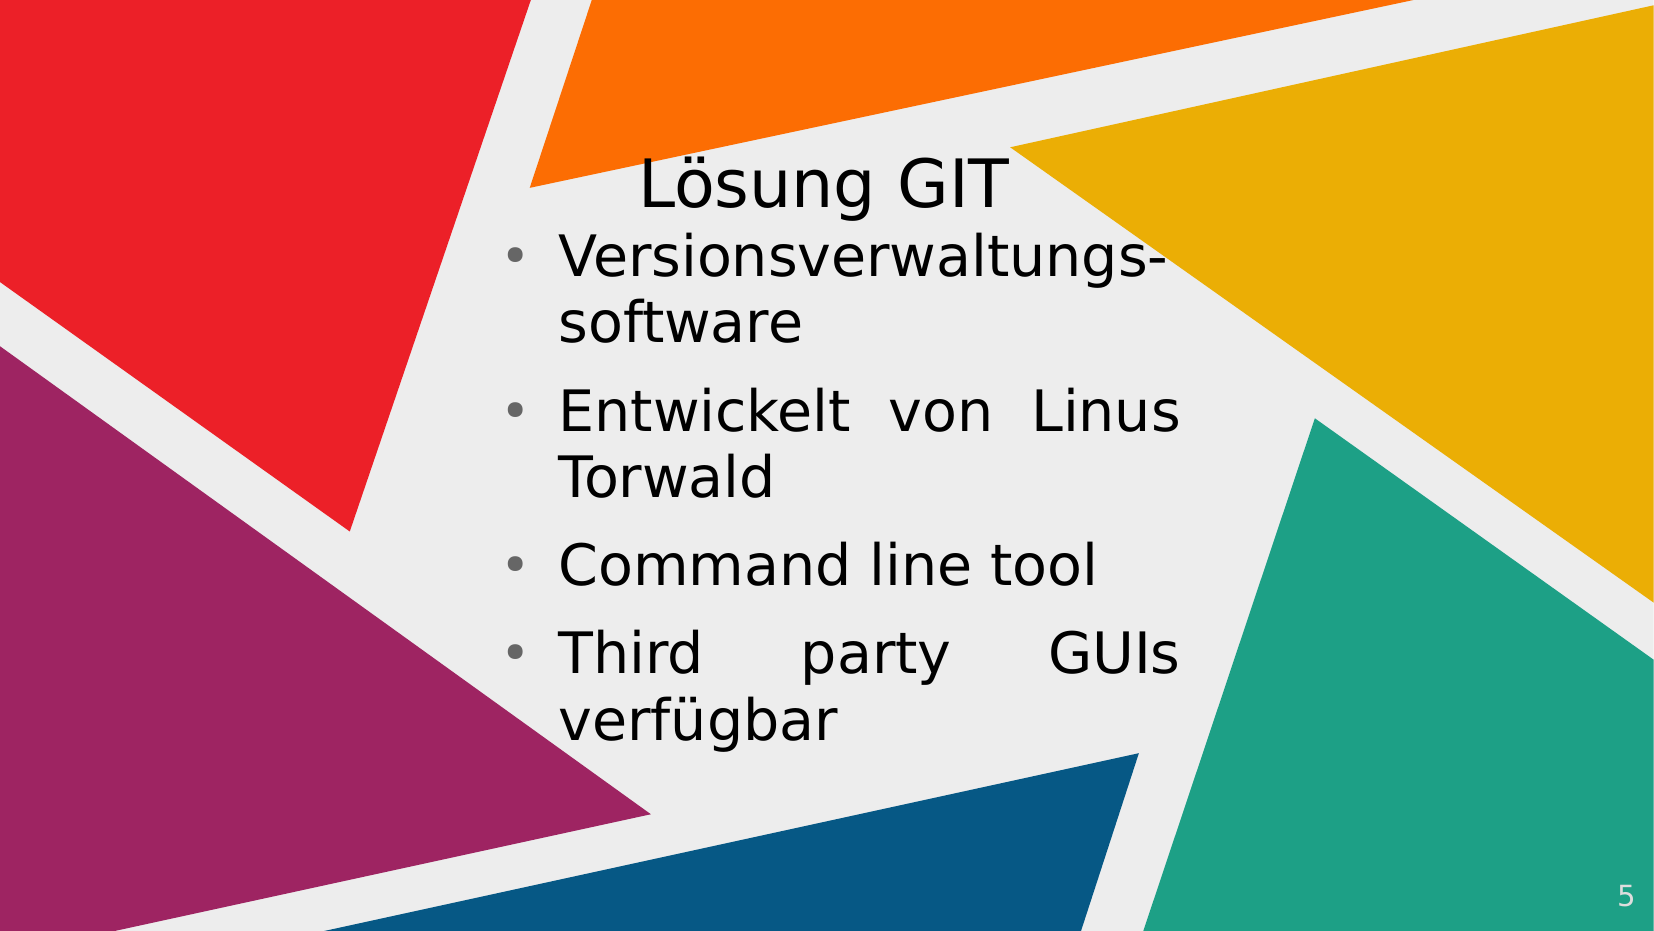

Lösung GIT
# Versionsverwaltungs- software
Entwickelt von Linus Torwald
Command line tool
Third party GUIs verfügbar
5